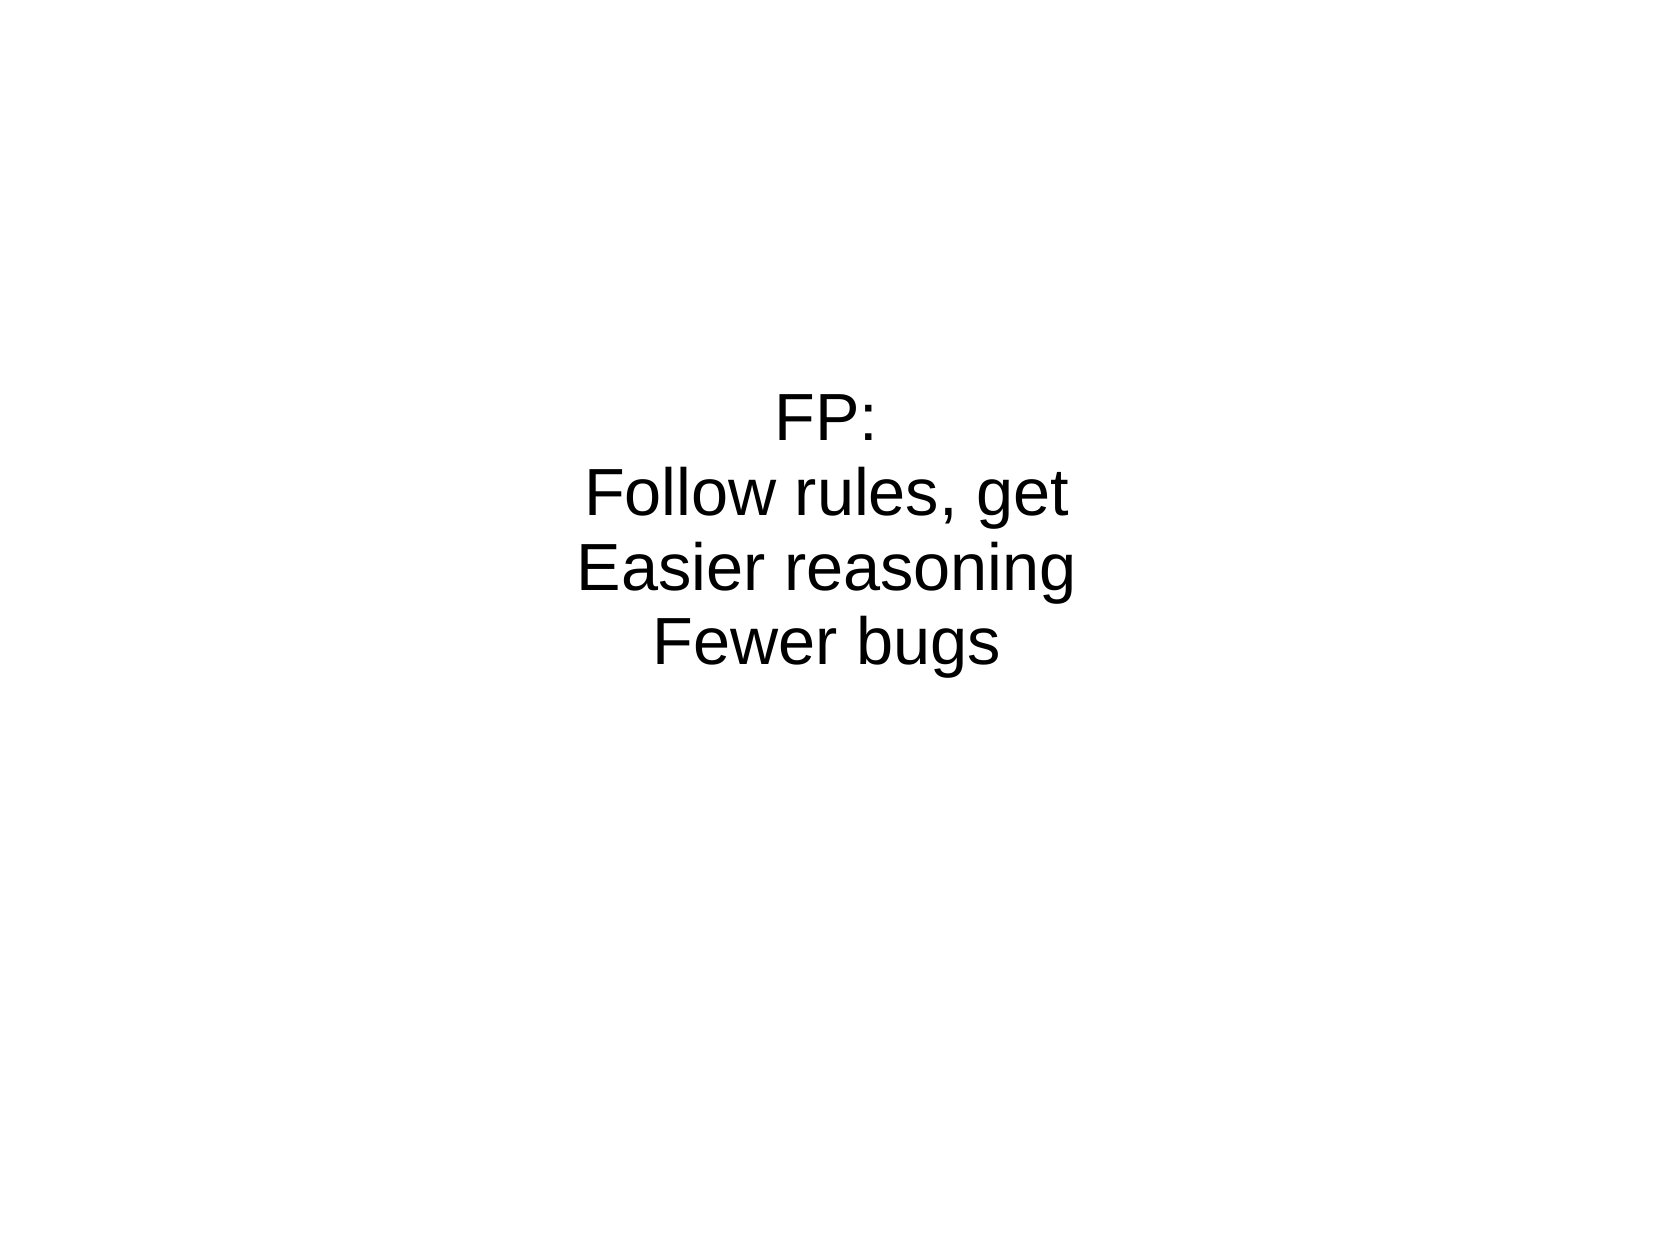

# FP:
Follow rules, get
Easier reasoning
Fewer bugs